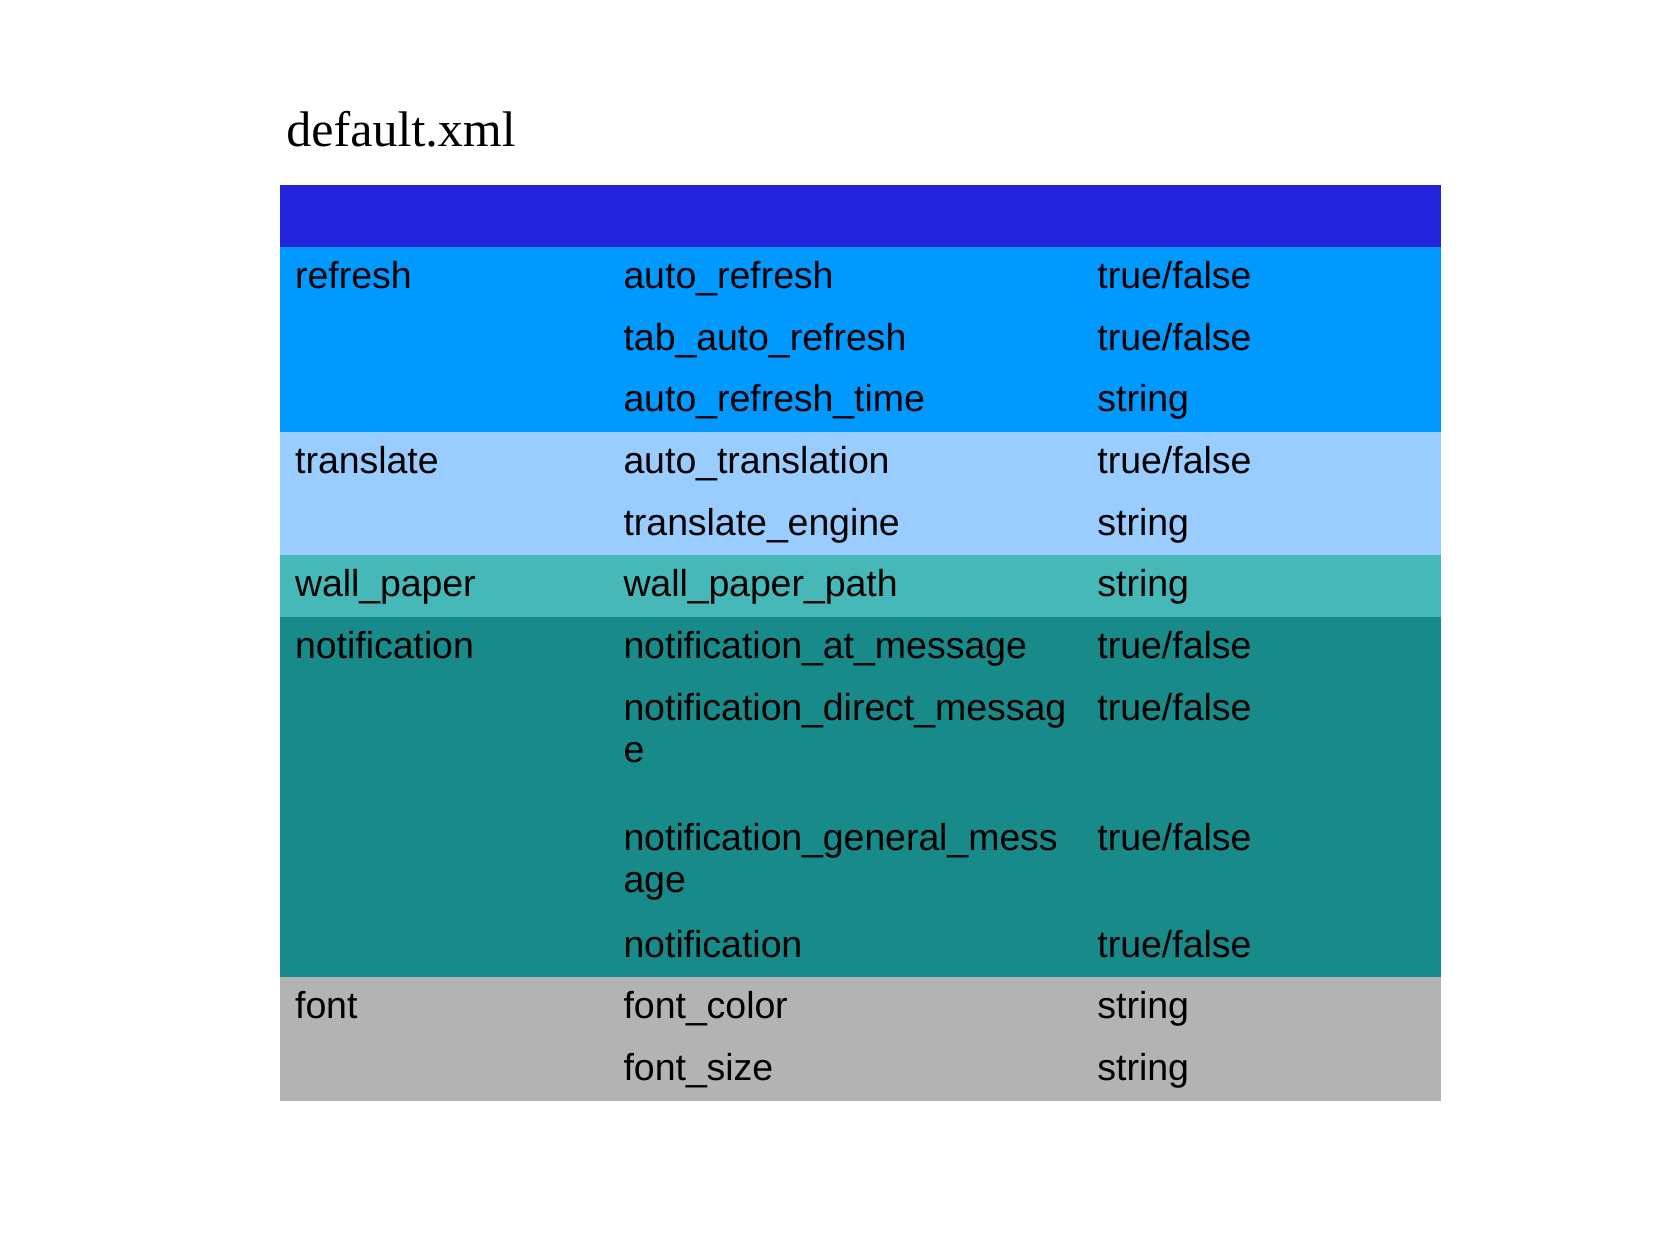

default.xml
| | | |
| --- | --- | --- |
| refresh | auto\_refresh | true/false |
| | tab\_auto\_refresh | true/false |
| | auto\_refresh\_time | string |
| translate | auto\_translation | true/false |
| | translate\_engine | string |
| wall\_paper | wall\_paper\_path | string |
| notification | notification\_at\_message | true/false |
| | notification\_direct\_message | true/false |
| | notification\_general\_message | true/false |
| | notification | true/false |
| font | font\_color | string |
| | font\_size | string |